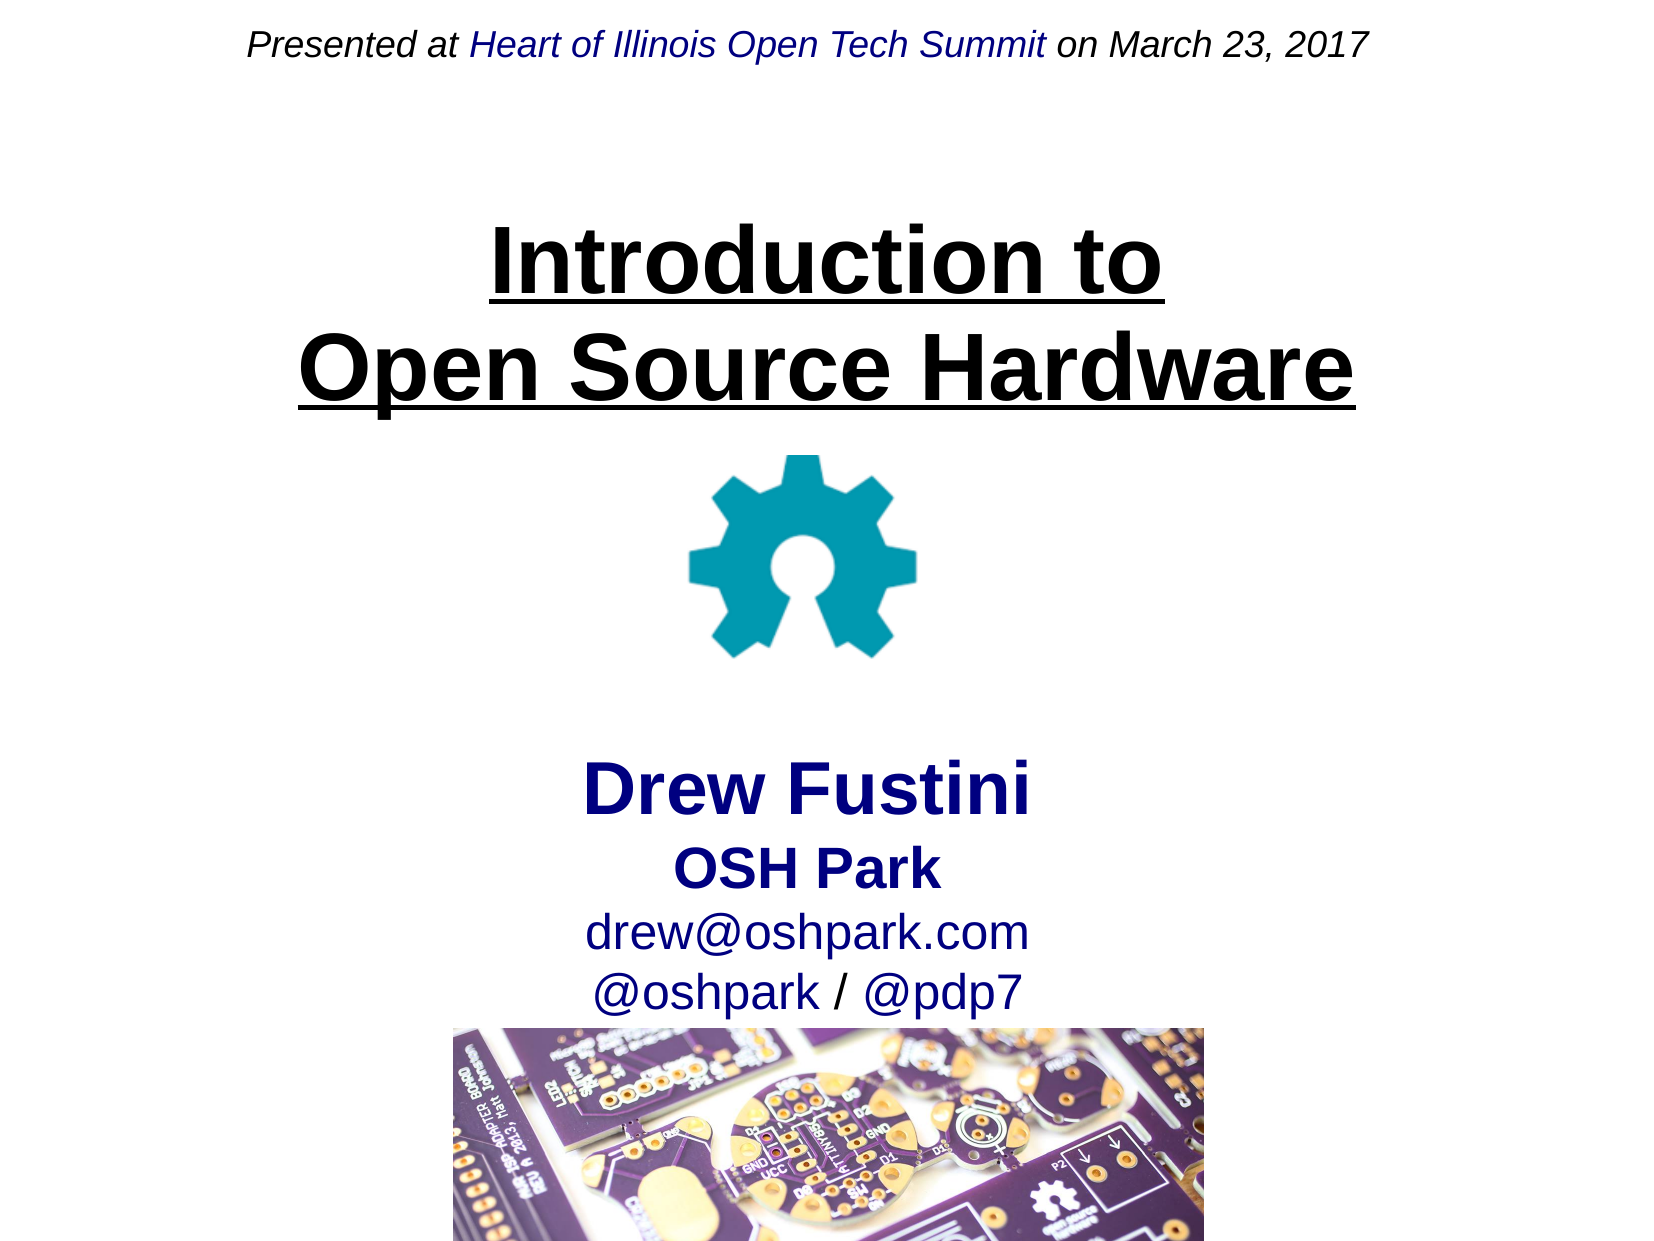

# Introduction to Open Source Hardware
Presented at Heart of Illinois Open Tech Summit on March 23, 2017
Drew Fustini
OSH Park
drew@oshpark.com
@oshpark / @pdp7